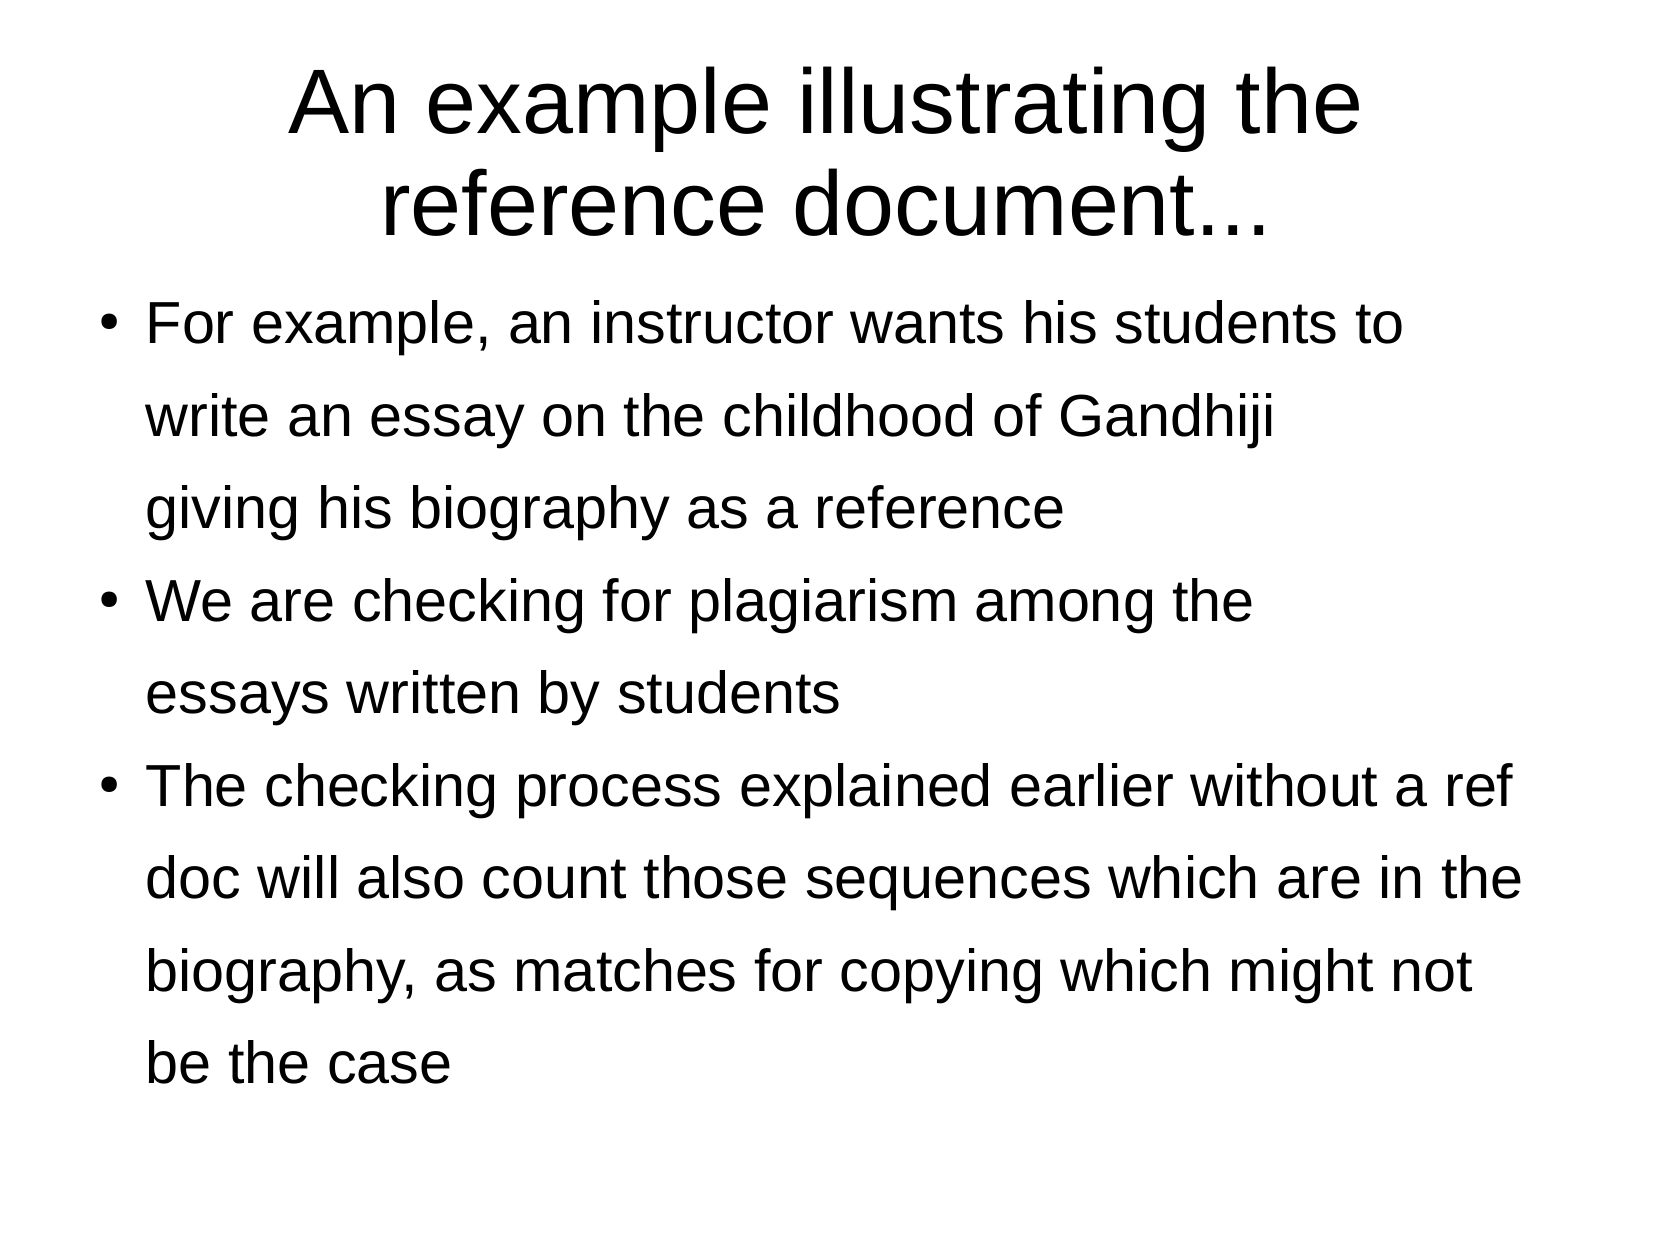

# An example illustrating the reference document...
For example, an instructor wants his students to
write an essay on the childhood of Gandhiji
giving his biography as a reference
We are checking for plagiarism among the
essays written by students
The checking process explained earlier without a ref
doc will also count those sequences which are in the
biography, as matches for copying which might not
be the case